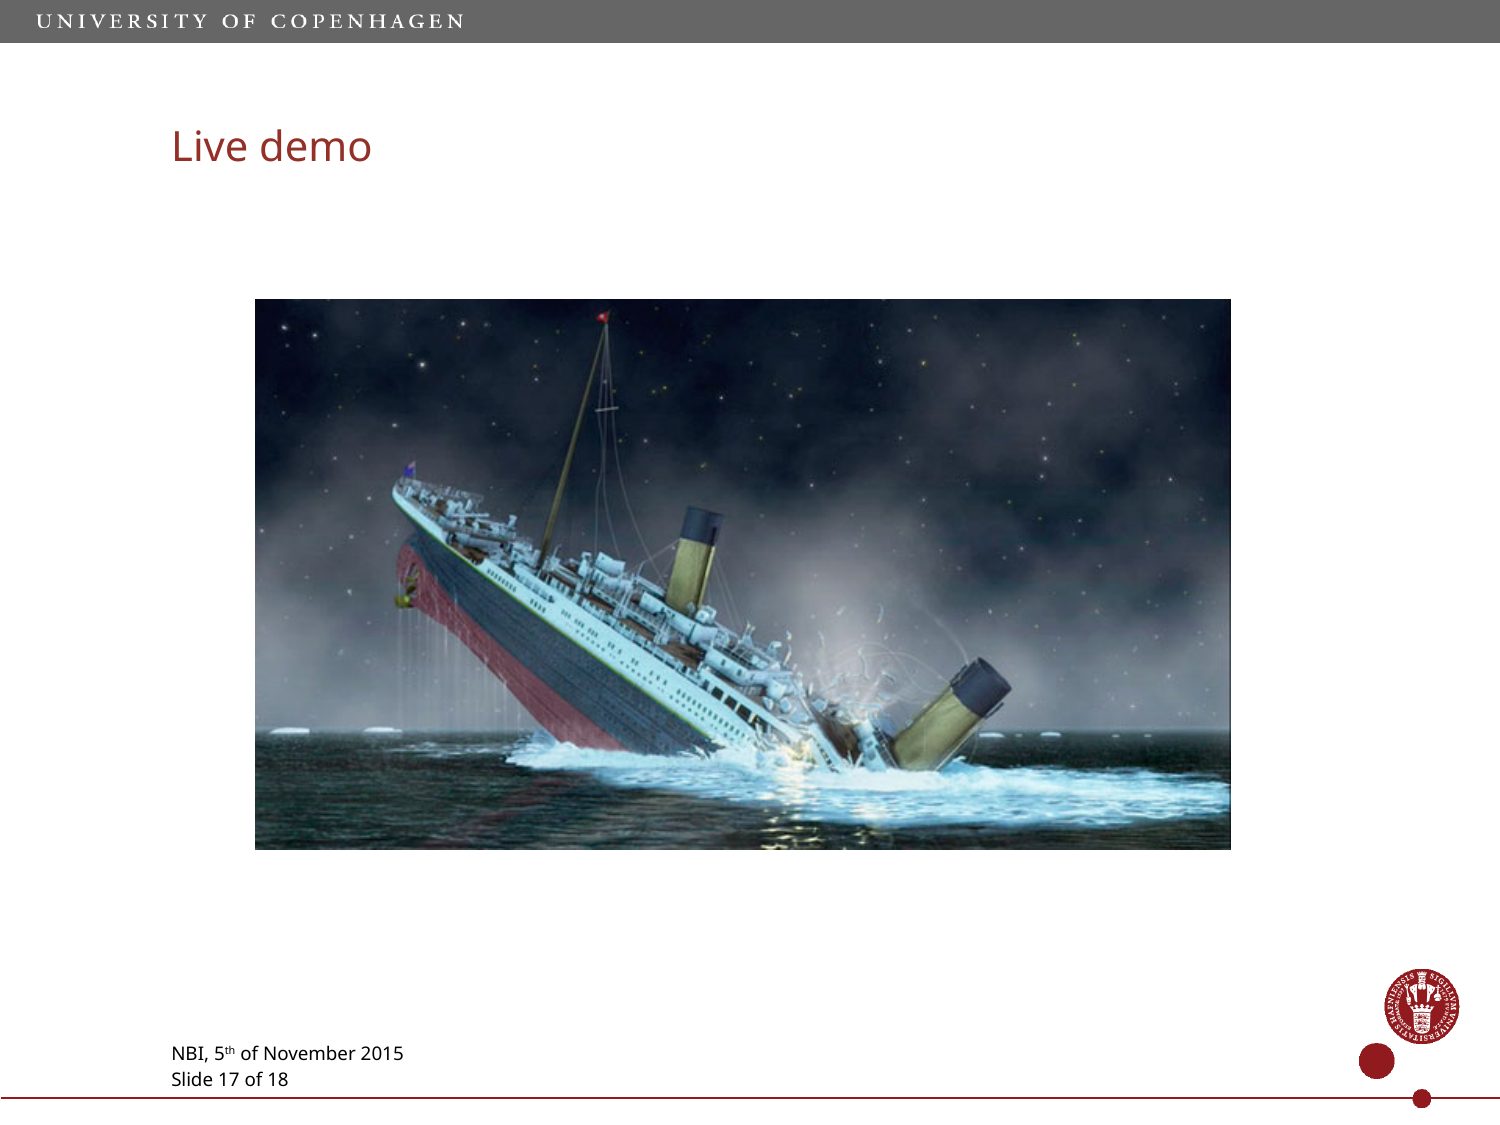

# Live demo
NBI, 5th of November 2015
Slide of 18